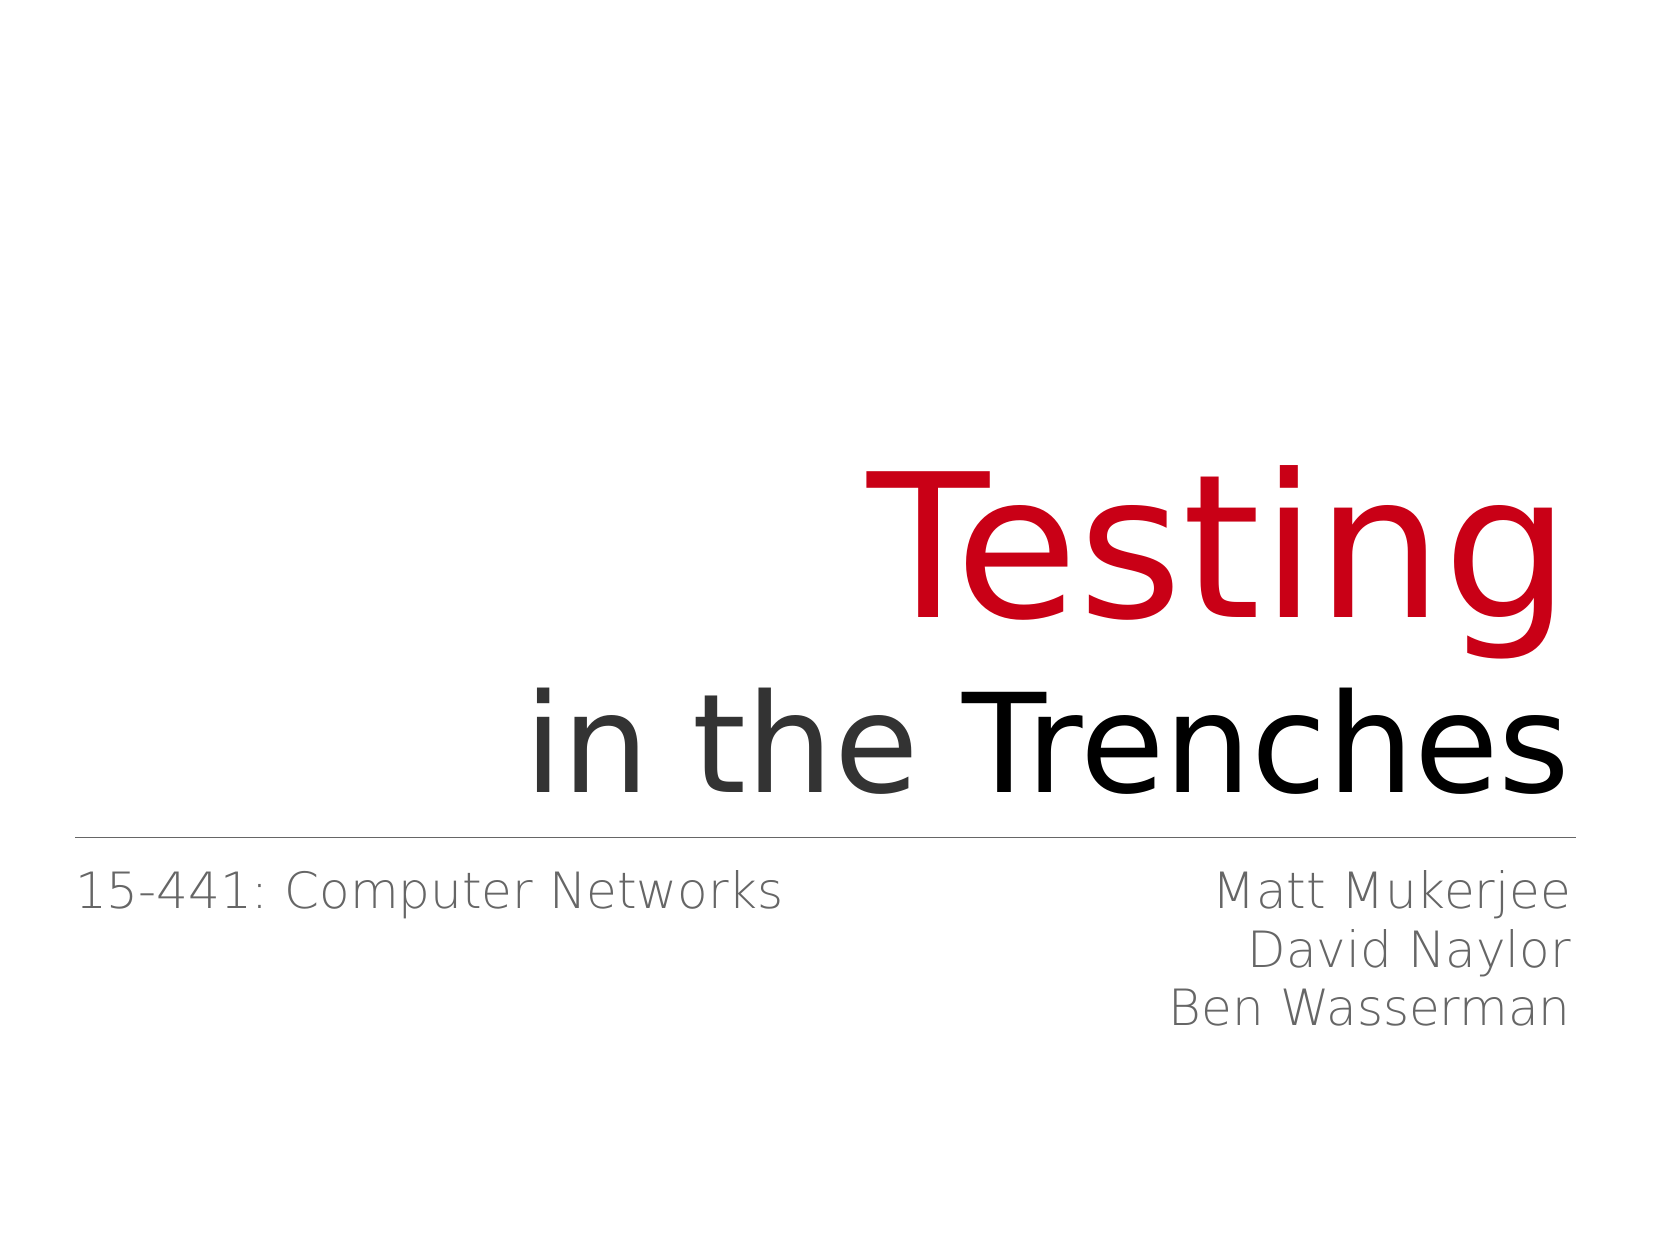

# Testing
 in the Trenches
15-441: Computer Networks
Matt Mukerjee
David Naylor
Ben Wasserman